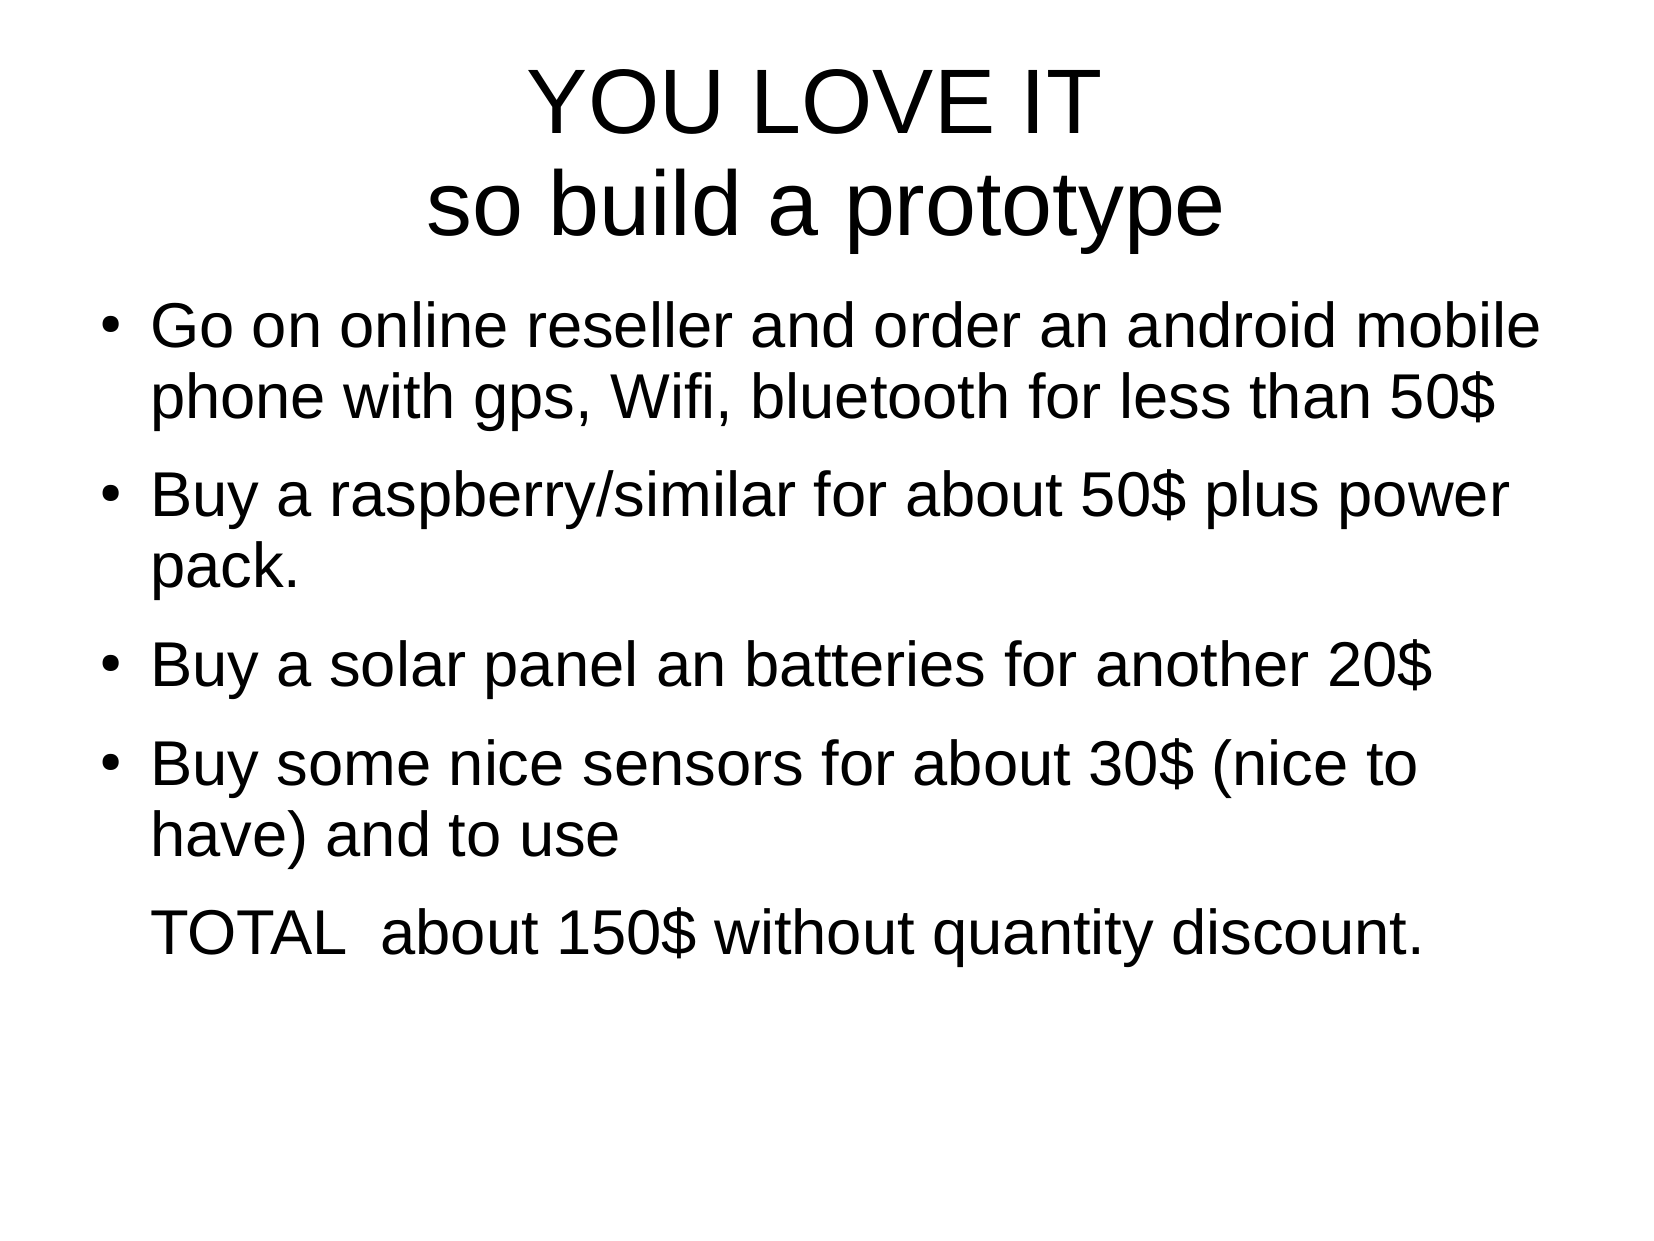

# YOU LOVE IT so build a prototype
Go on online reseller and order an android mobile phone with gps, Wifi, bluetooth for less than 50$
Buy a raspberry/similar for about 50$ plus power pack.
Buy a solar panel an batteries for another 20$
Buy some nice sensors for about 30$ (nice to have) and to use
TOTAL about 150$ without quantity discount.